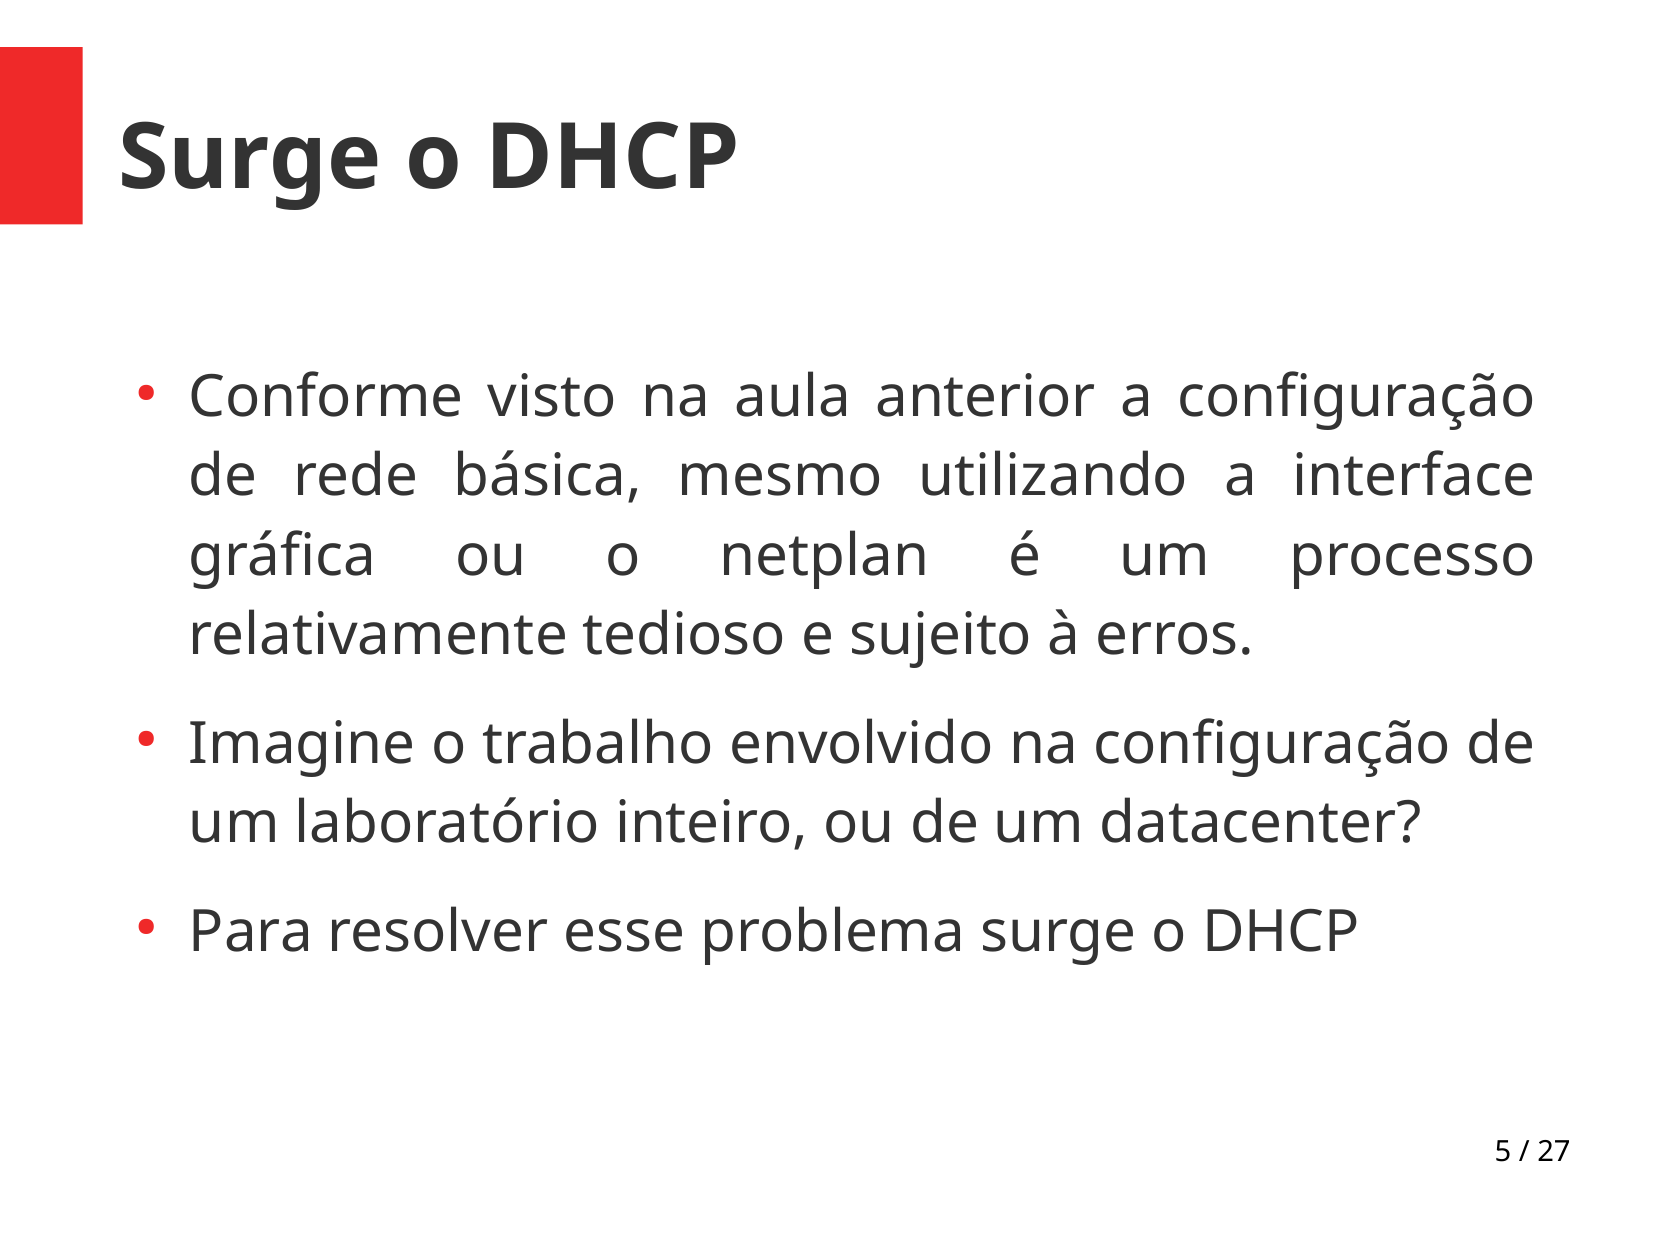

# Surge o DHCP
Conforme visto na aula anterior a configuração de rede básica, mesmo utilizando a interface gráfica ou o netplan é um processo relativamente tedioso e sujeito à erros.
Imagine o trabalho envolvido na configuração de um laboratório inteiro, ou de um datacenter?
Para resolver esse problema surge o DHCP
5